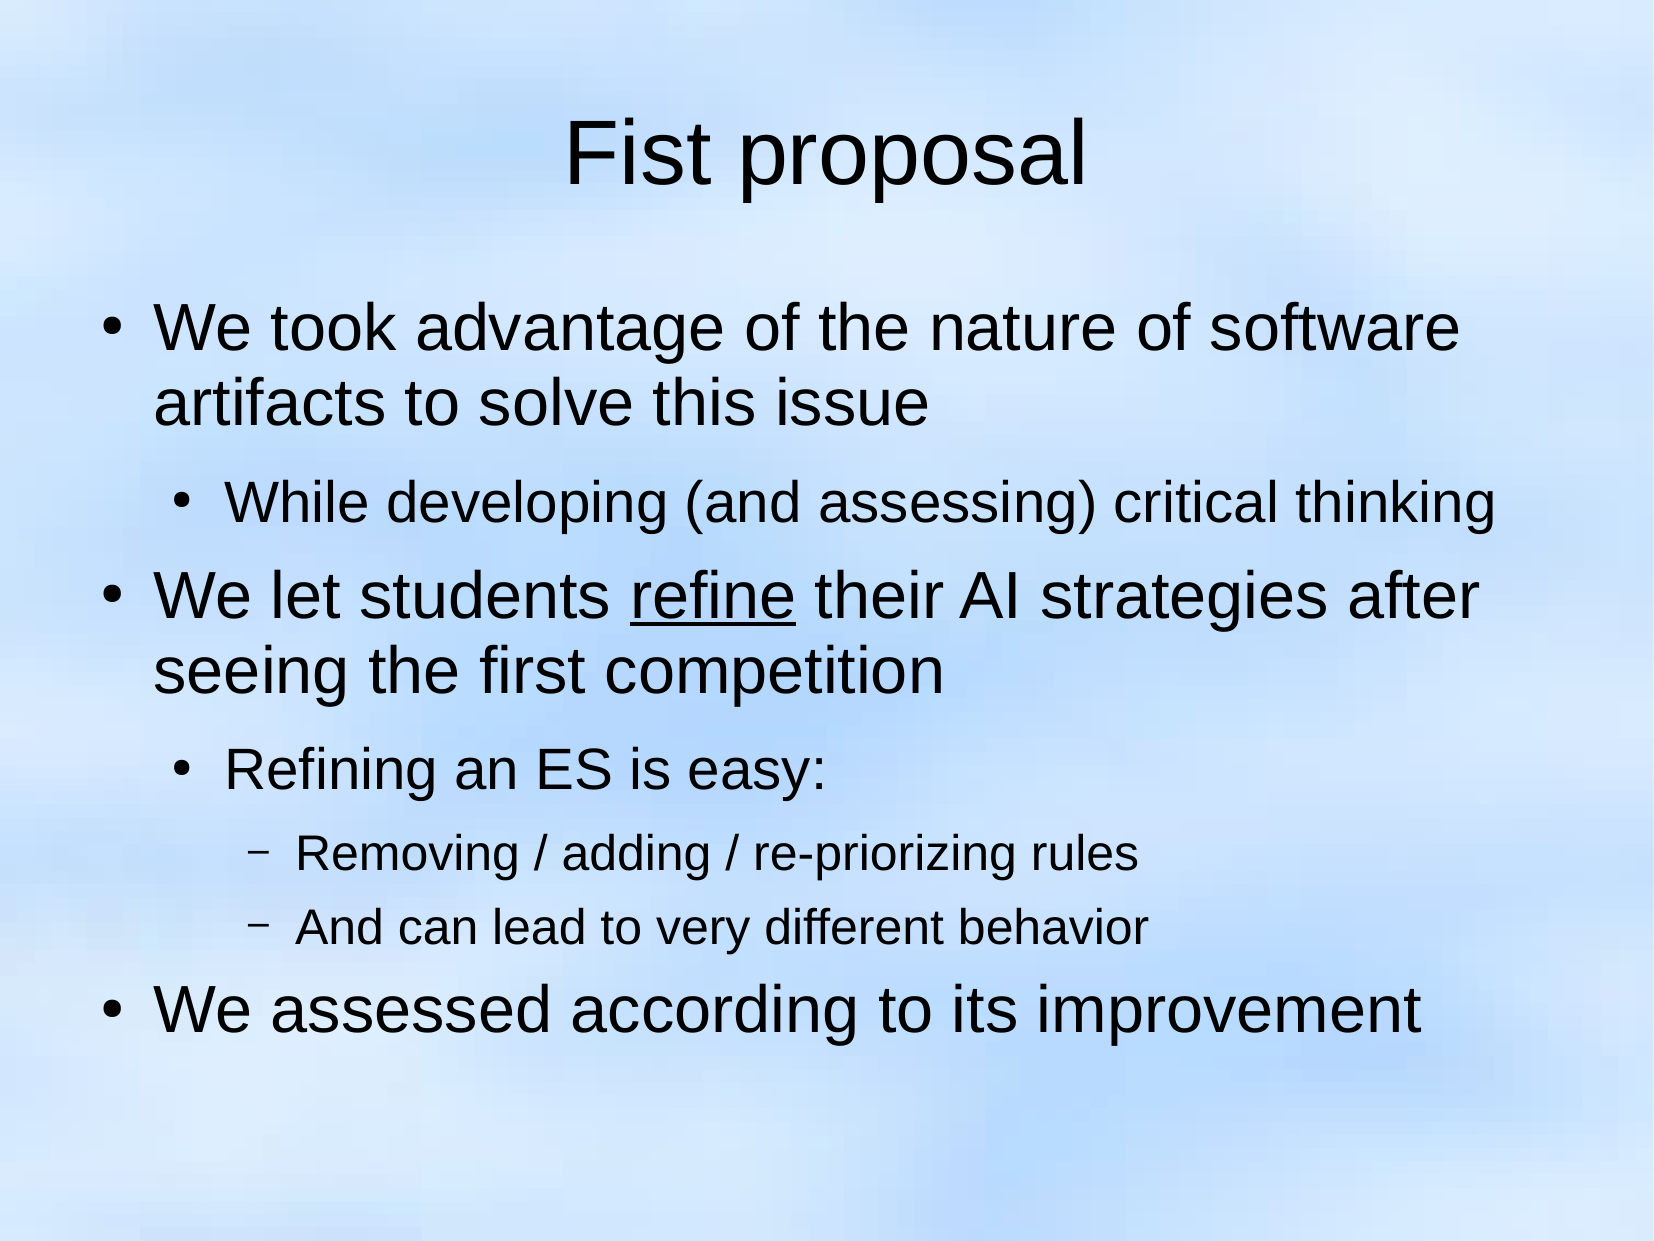

# Fist proposal
We took advantage of the nature of software artifacts to solve this issue
While developing (and assessing) critical thinking
We let students refine their AI strategies after seeing the first competition
Refining an ES is easy:
Removing / adding / re-priorizing rules
And can lead to very different behavior
We assessed according to its improvement